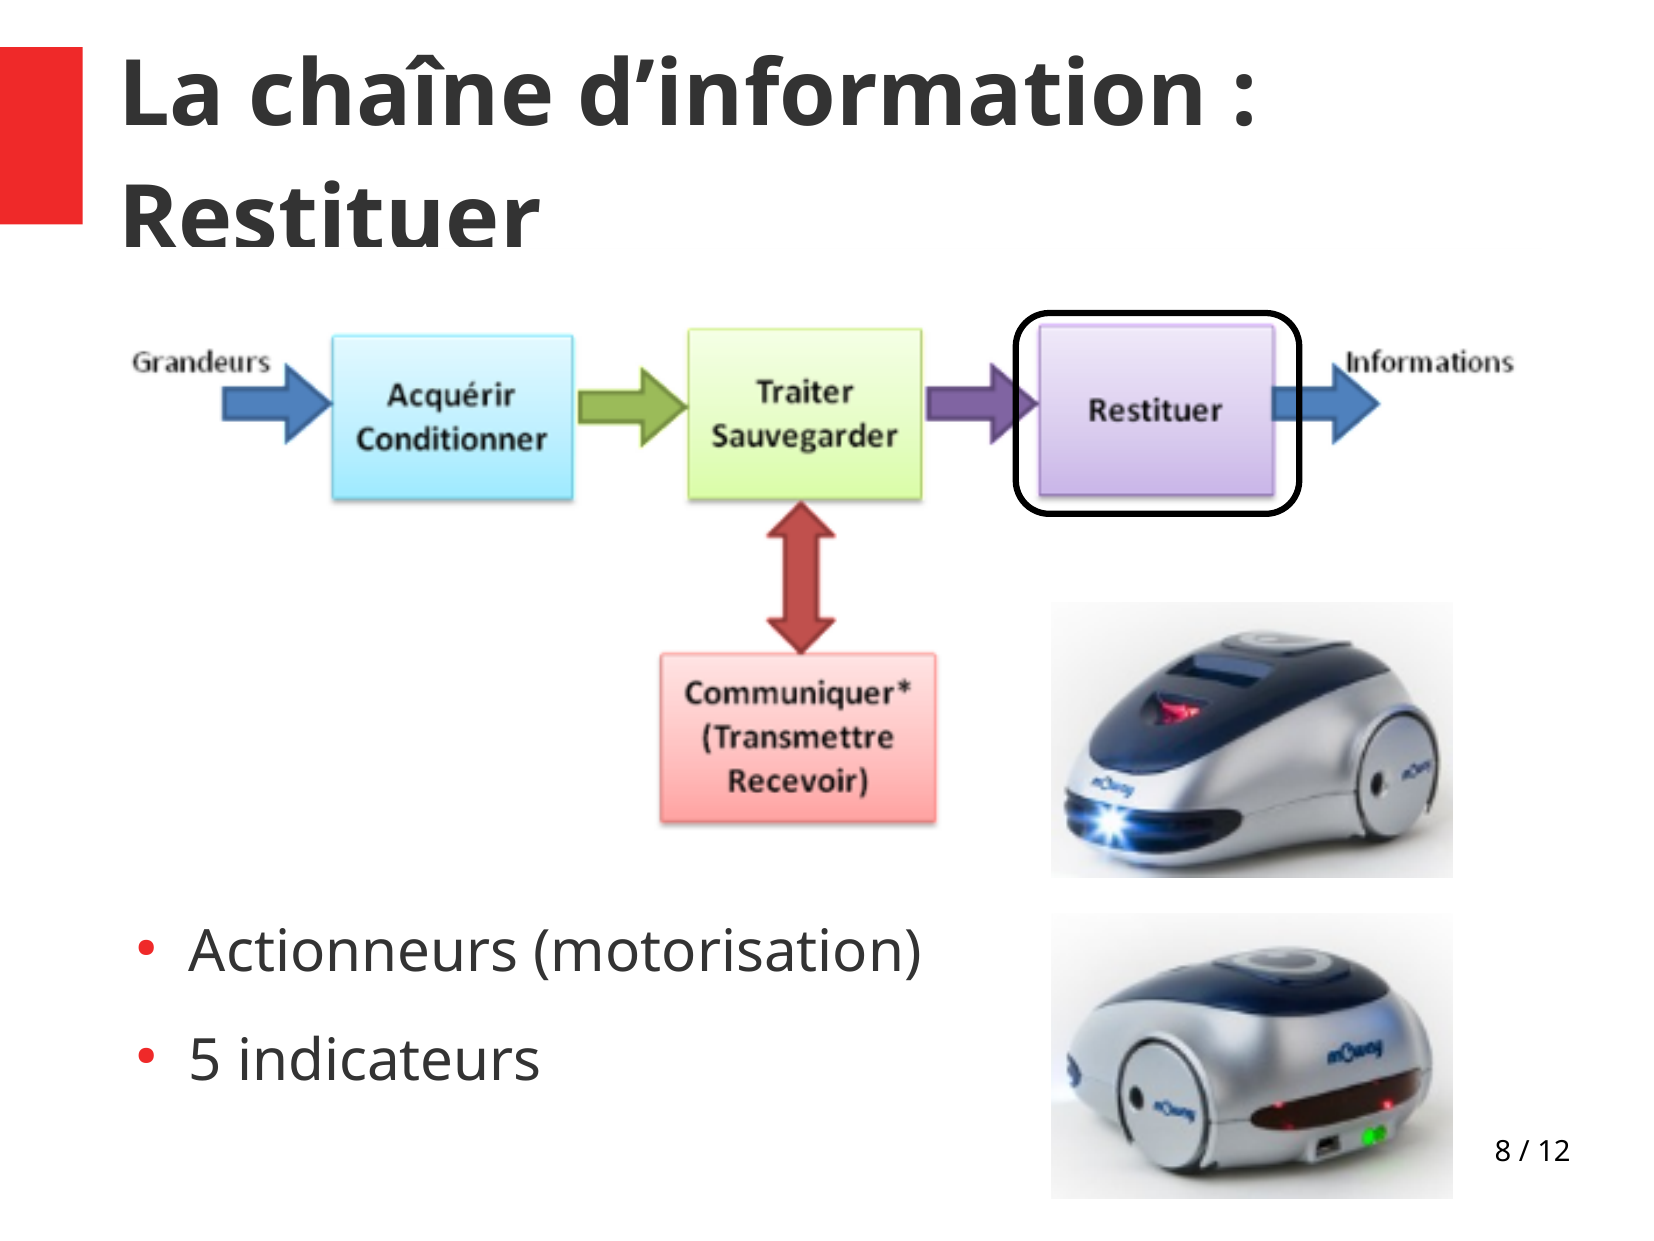

# La chaîne d’information : Restituer
Actionneurs (motorisation)
5 indicateurs
8